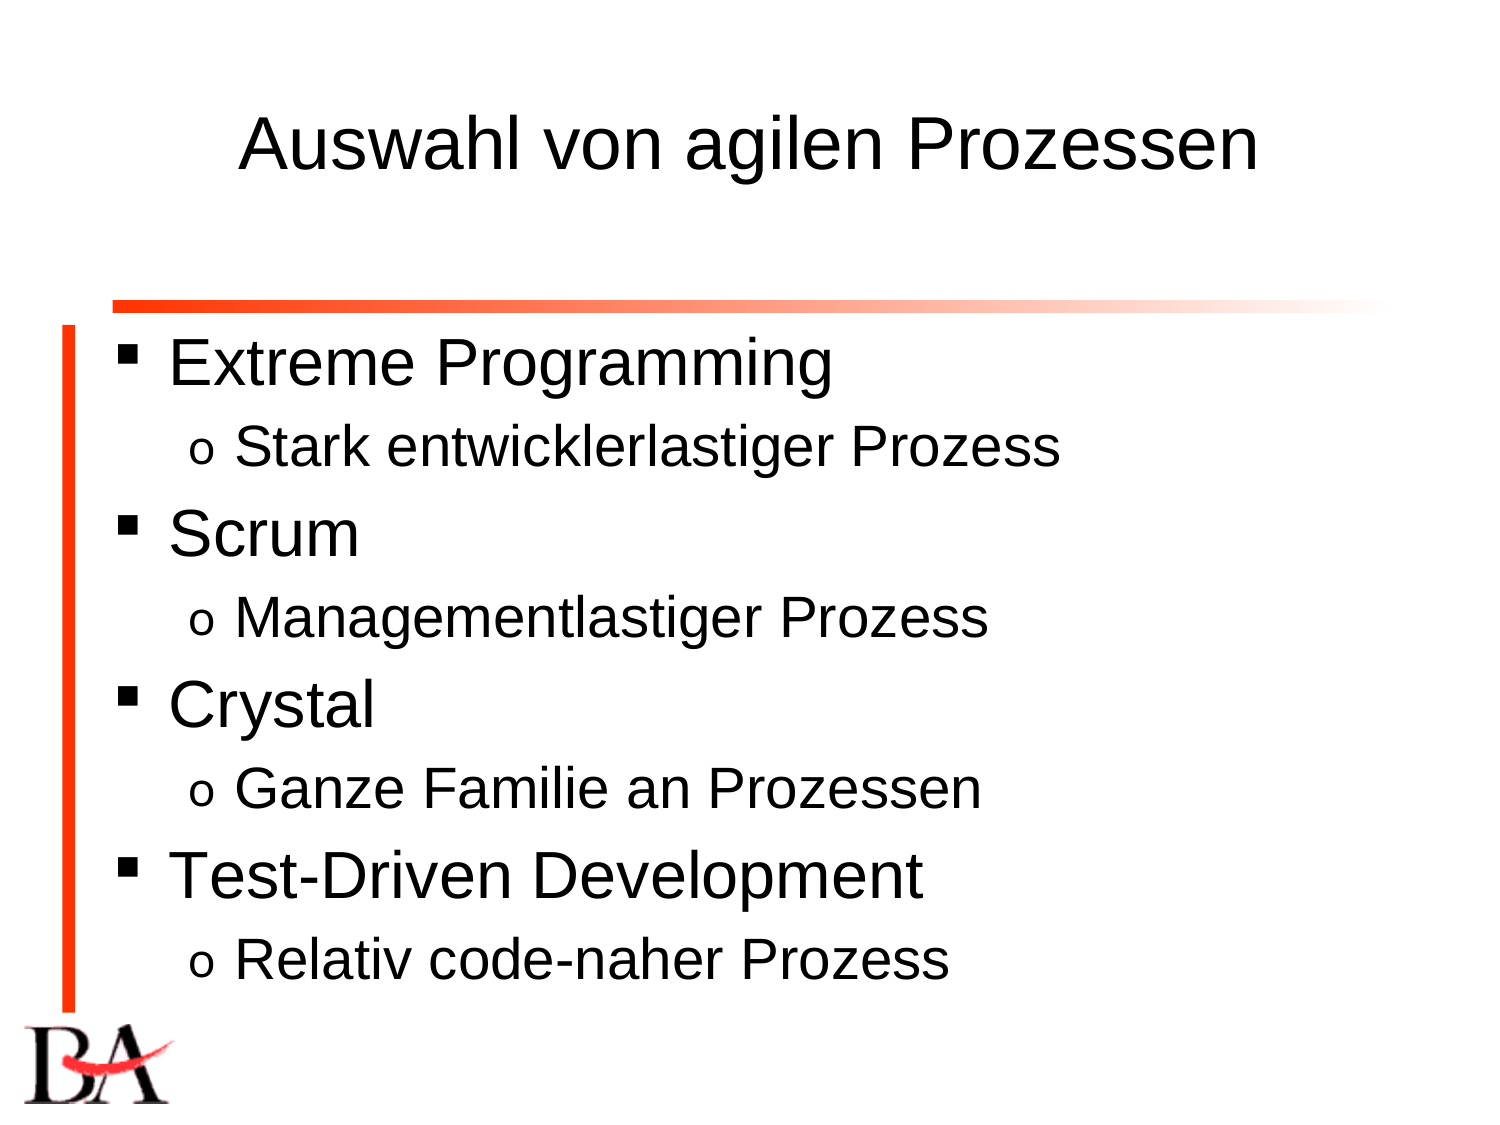

# Auswahl von agilen Prozessen
Extreme Programming
Stark entwicklerlastiger Prozess
Scrum
Managementlastiger Prozess
Crystal
Ganze Familie an Prozessen
Test-Driven Development
Relativ code-naher Prozess